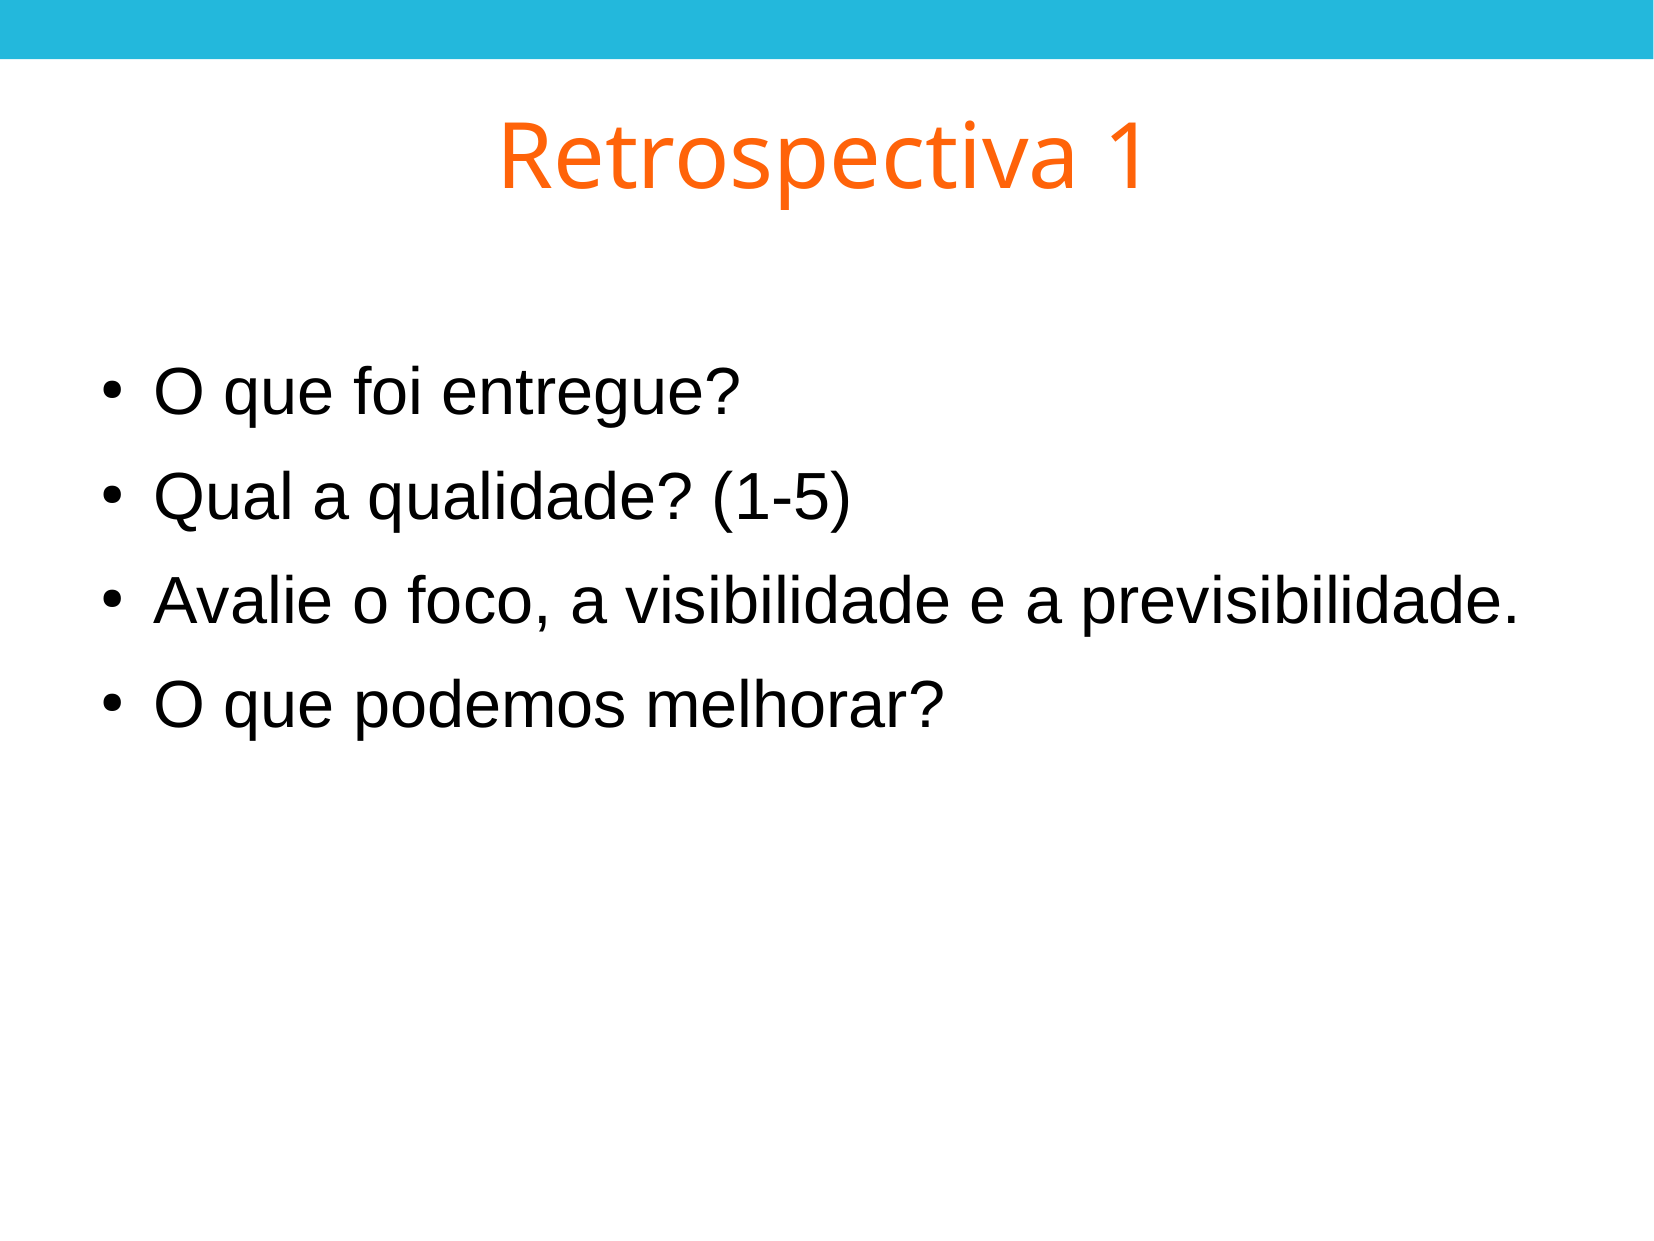

# Retrospectiva 1
O que foi entregue?
Qual a qualidade? (1-5)
Avalie o foco, a visibilidade e a previsibilidade.
O que podemos melhorar?